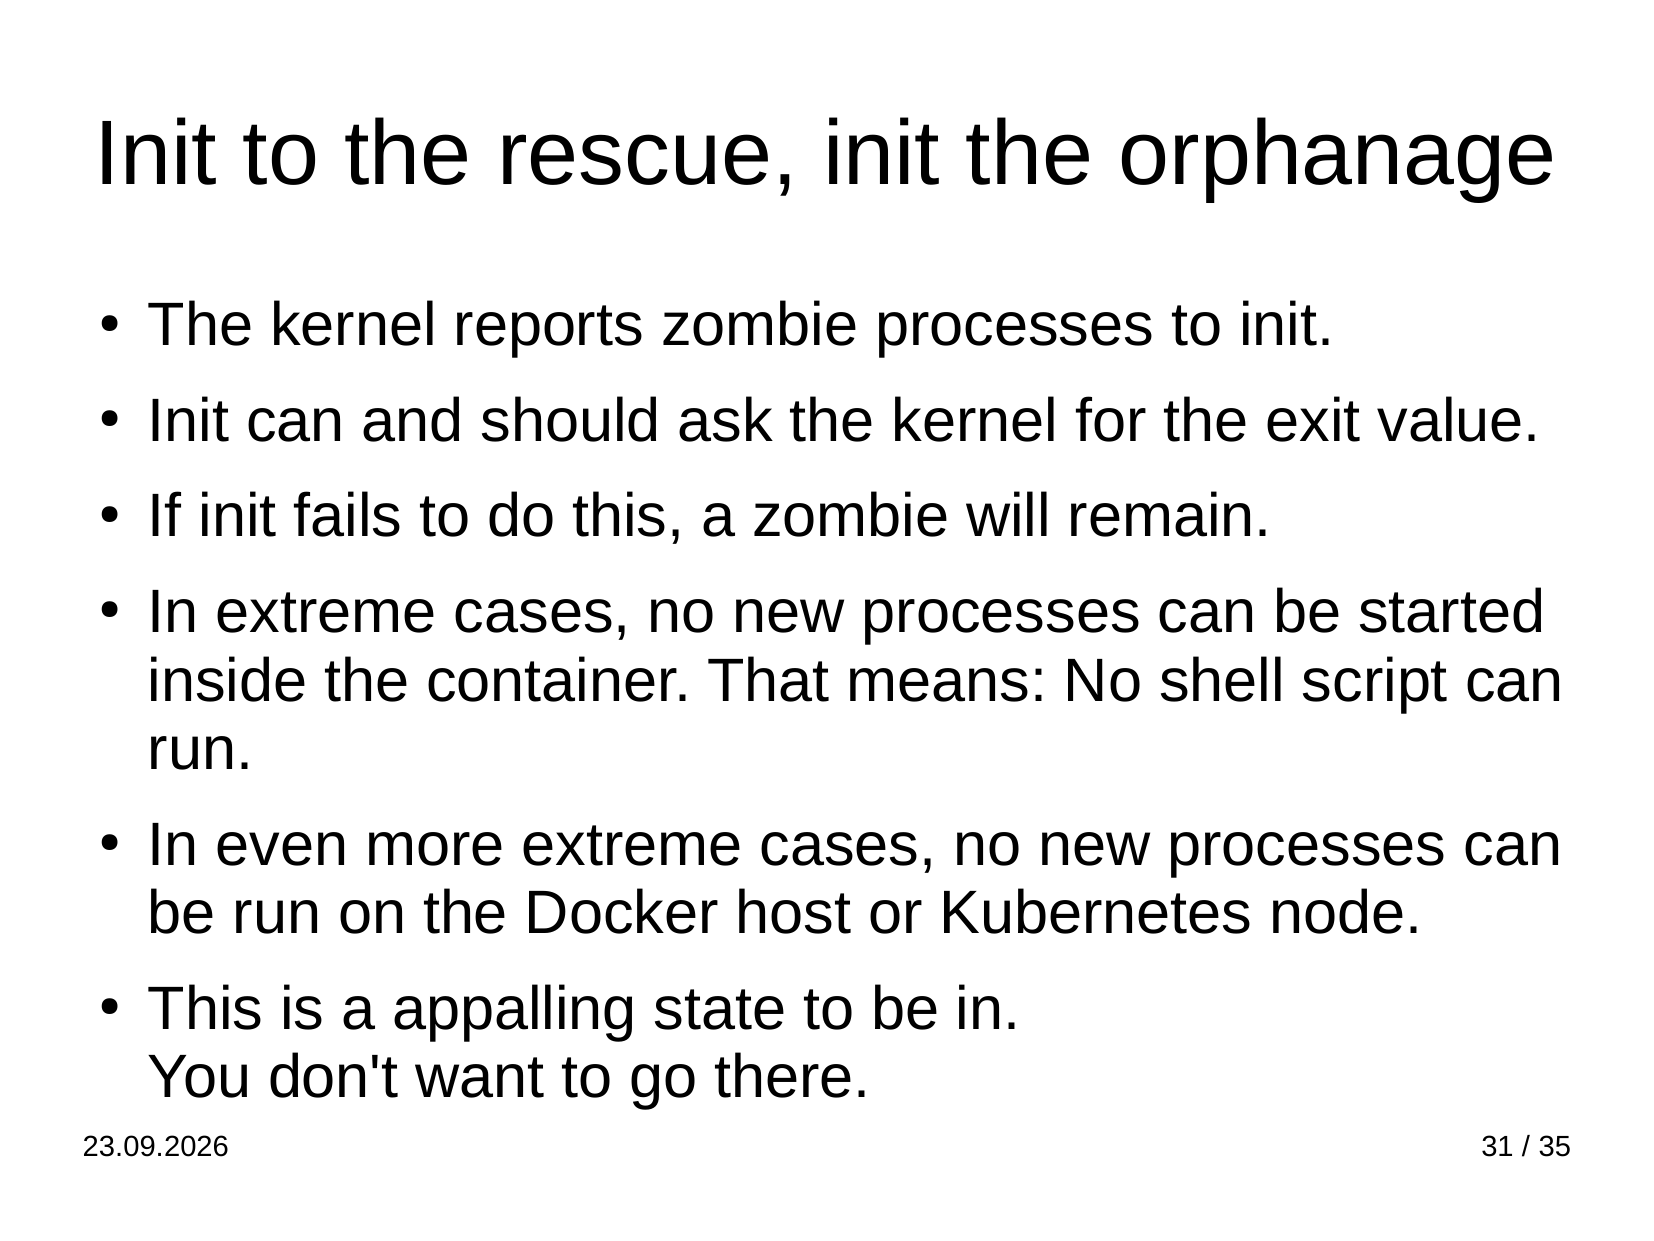

# Init to the rescue, init the orphanage
The kernel reports zombie processes to init.
Init can and should ask the kernel for the exit value.
If init fails to do this, a zombie will remain.
In extreme cases, no new processes can be started inside the container. That means: No shell script can run.
In even more extreme cases, no new processes can be run on the Docker host or Kubernetes node.
This is a appalling state to be in.
You don't want to go there.